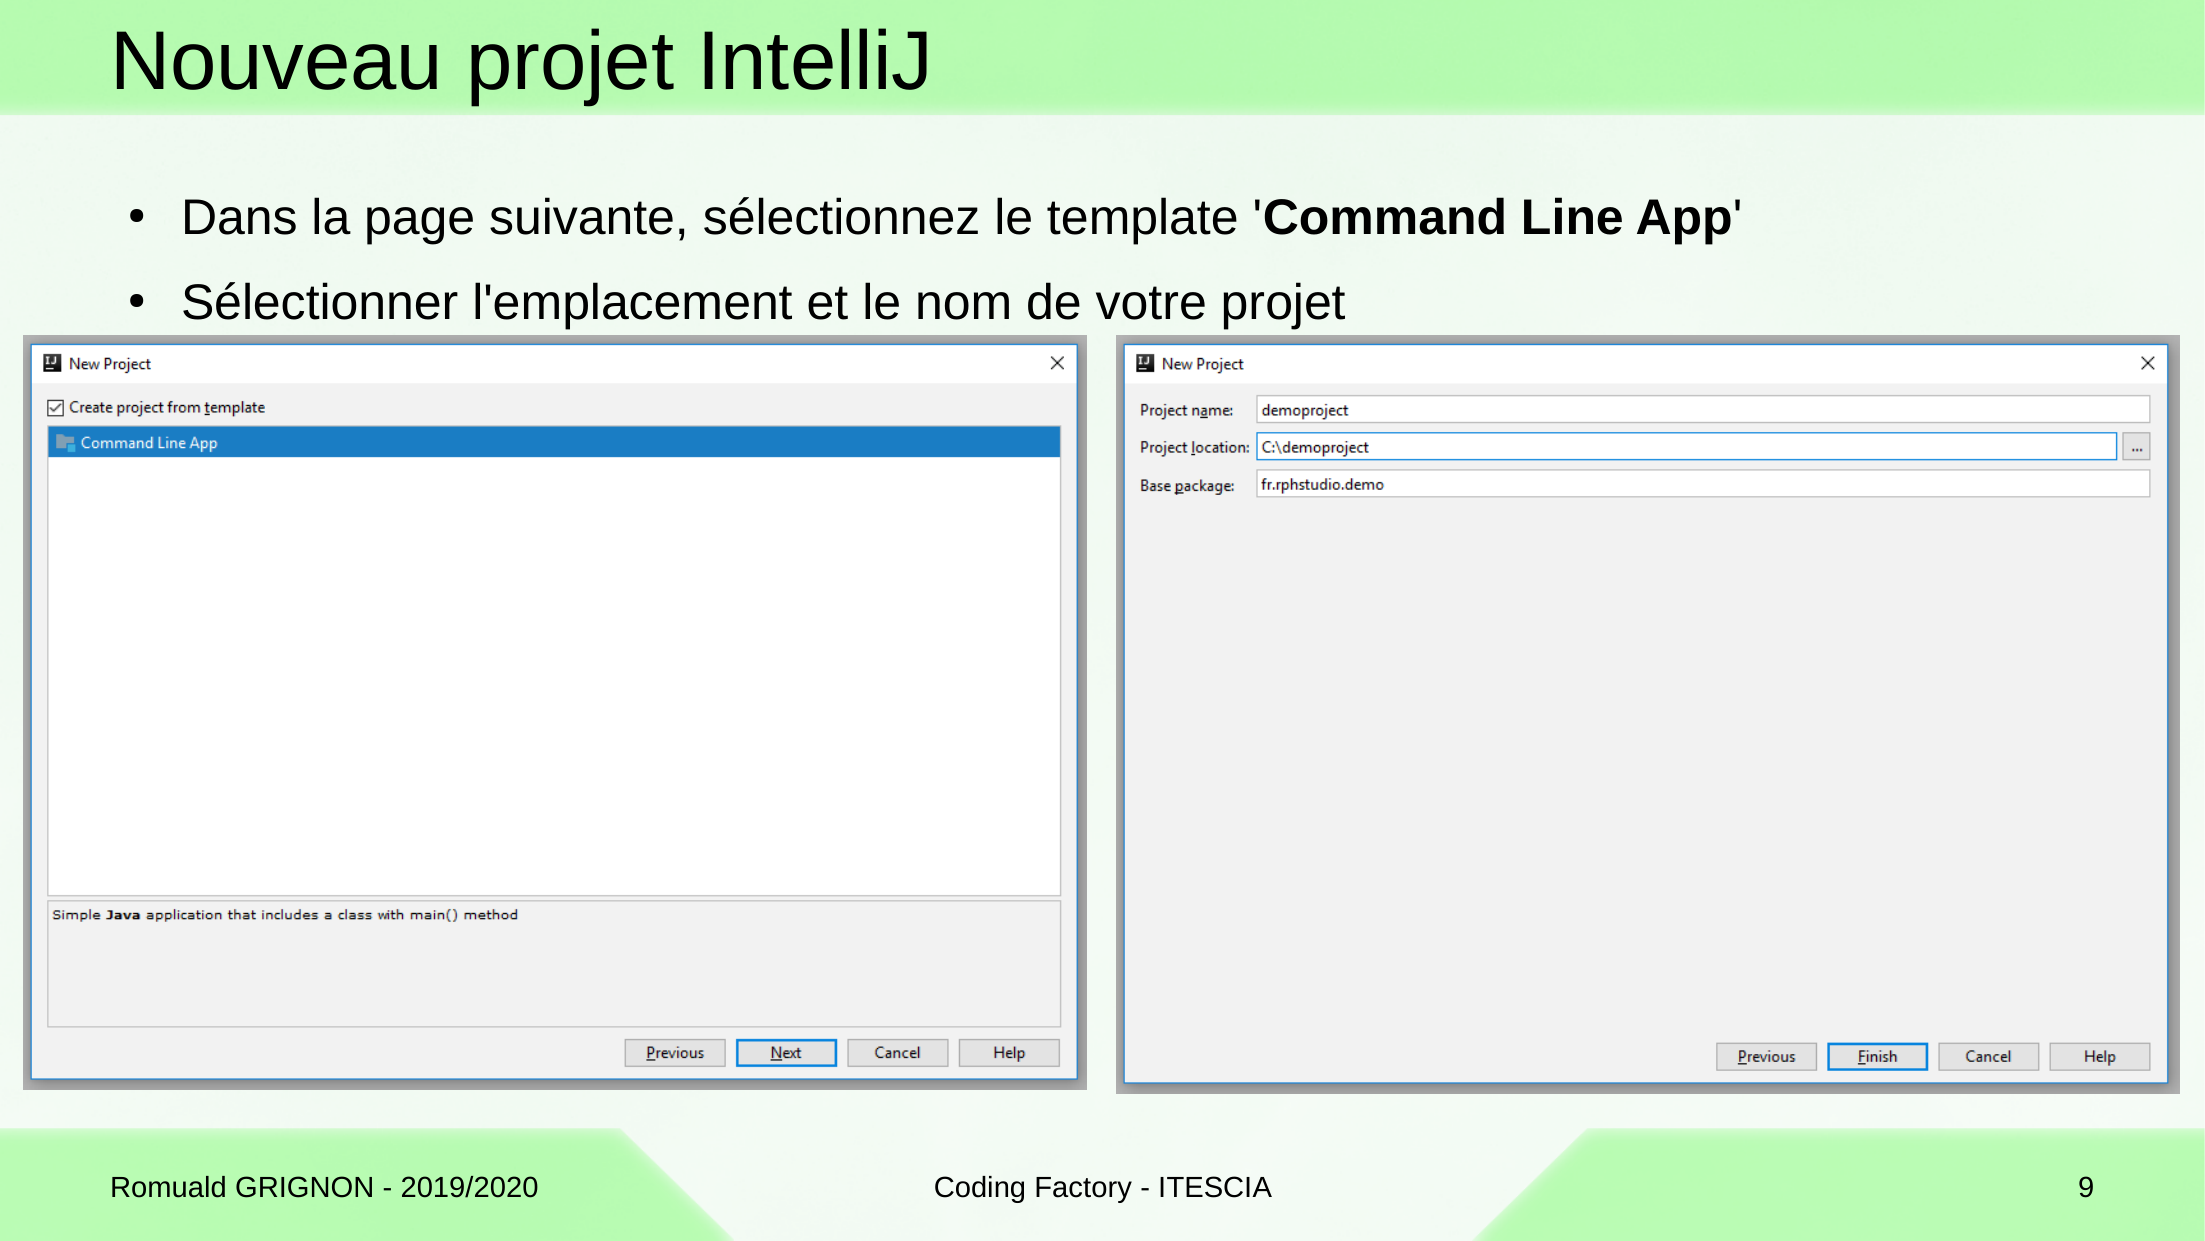

# Nouveau projet IntelliJ
Dans la page suivante, sélectionnez le template 'Command Line App'
Sélectionner l'emplacement et le nom de votre projet
Romuald GRIGNON - 2019/2020
Coding Factory - ITESCIA
9